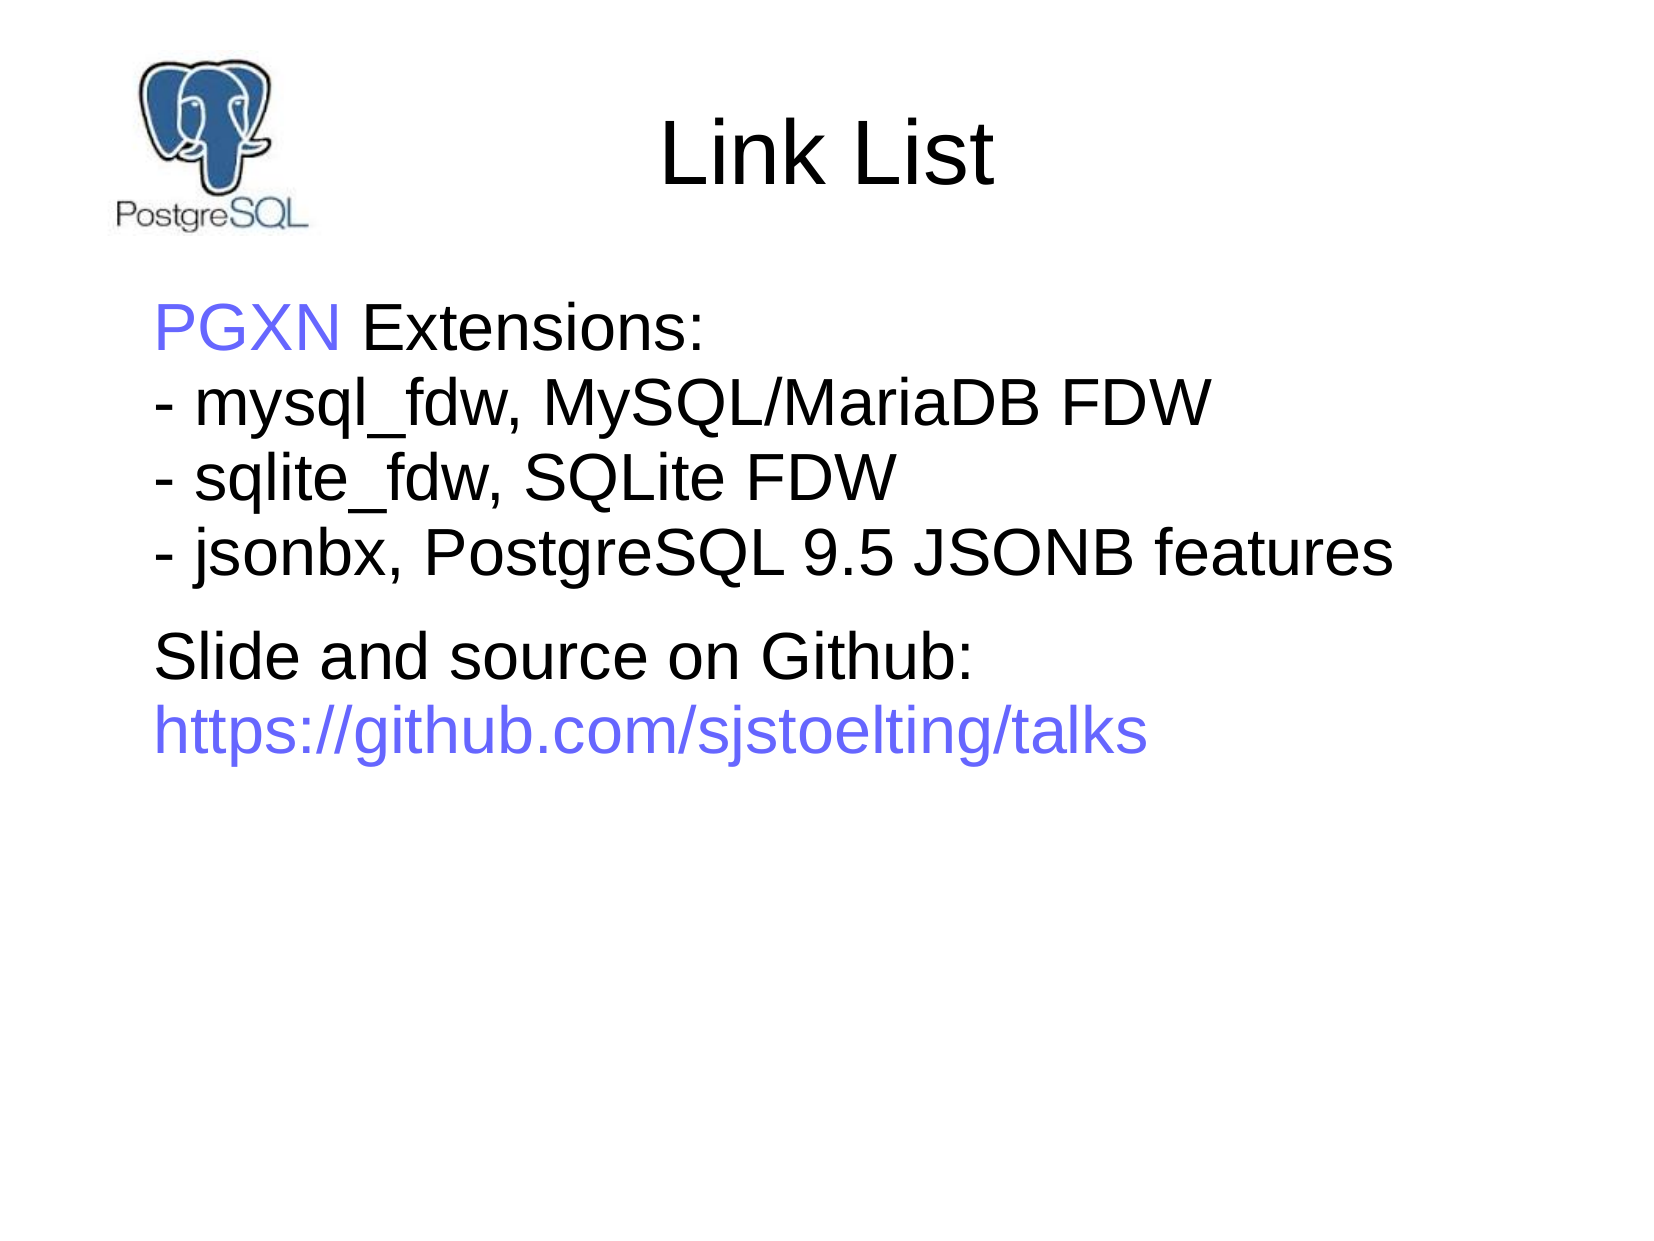

# Link List
PGXN Extensions:
- mysql_fdw, MySQL/MariaDB FDW
- sqlite_fdw, SQLite FDW
- jsonbx, PostgreSQL 9.5 JSONB features
Slide and source on Github:
https://github.com/sjstoelting/talks